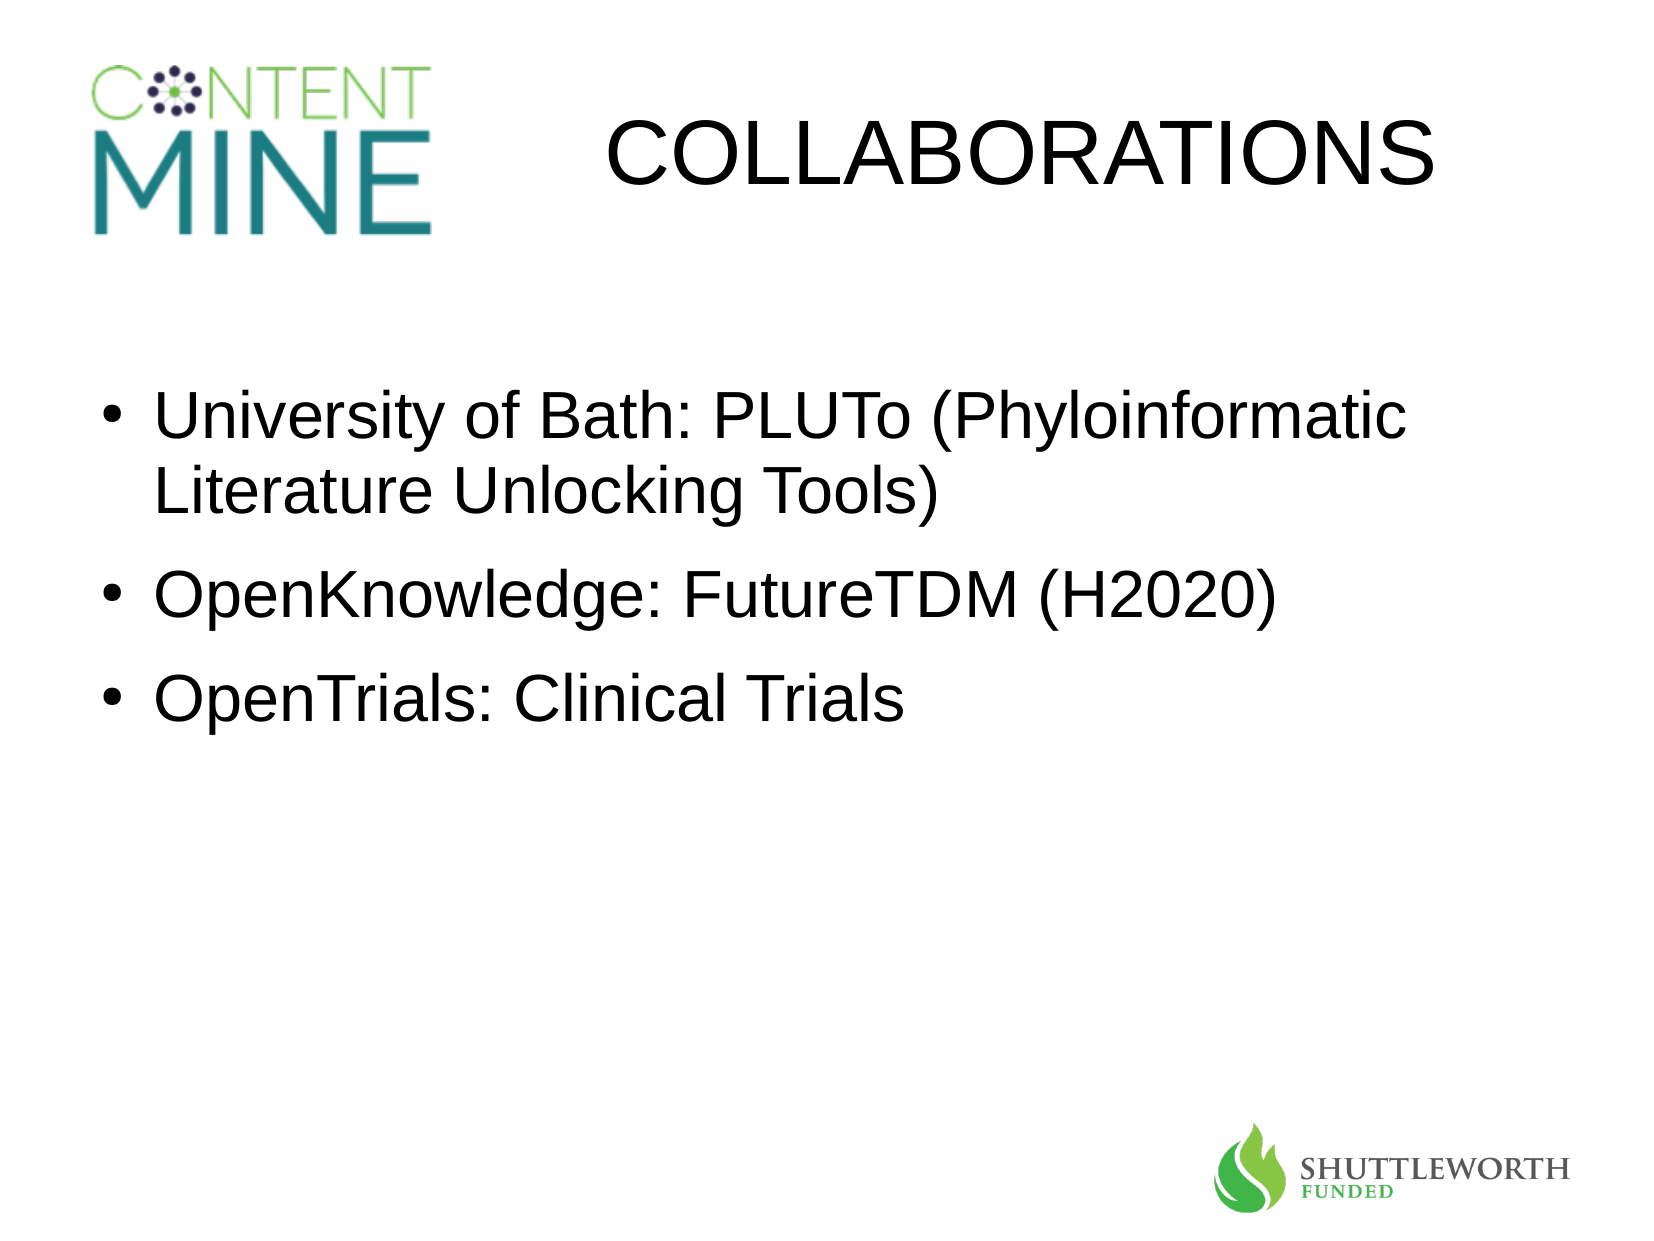

# COLLABORATIONS
University of Bath: PLUTo (Phyloinformatic Literature Unlocking Tools)
OpenKnowledge: FutureTDM (H2020)
OpenTrials: Clinical Trials